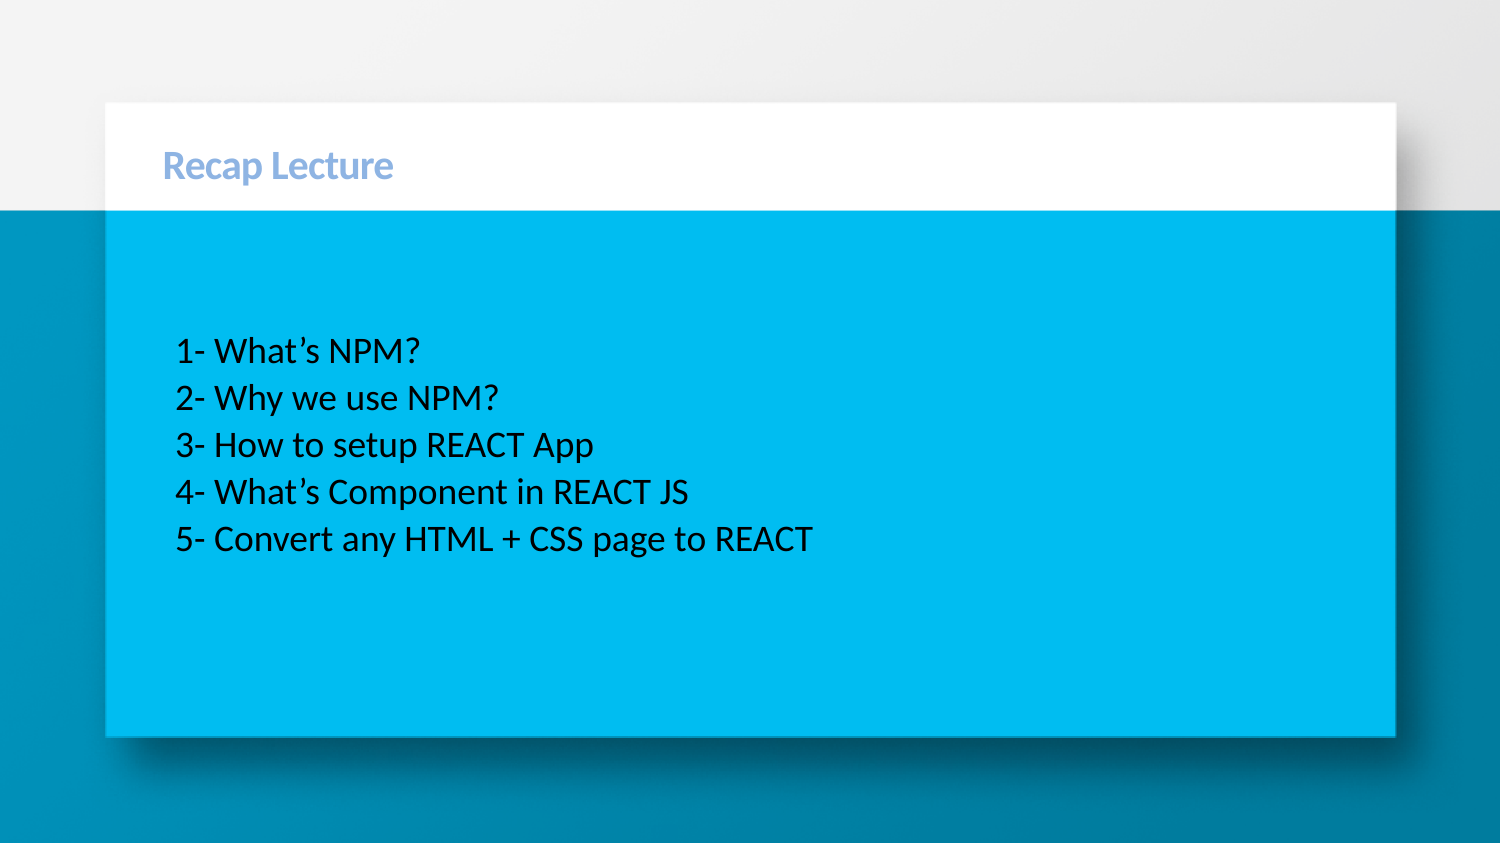

# Recap Lecture
1- What’s NPM?
2- Why we use NPM?
3- How to setup REACT App
4- What’s Component in REACT JS
5- Convert any HTML + CSS page to REACT